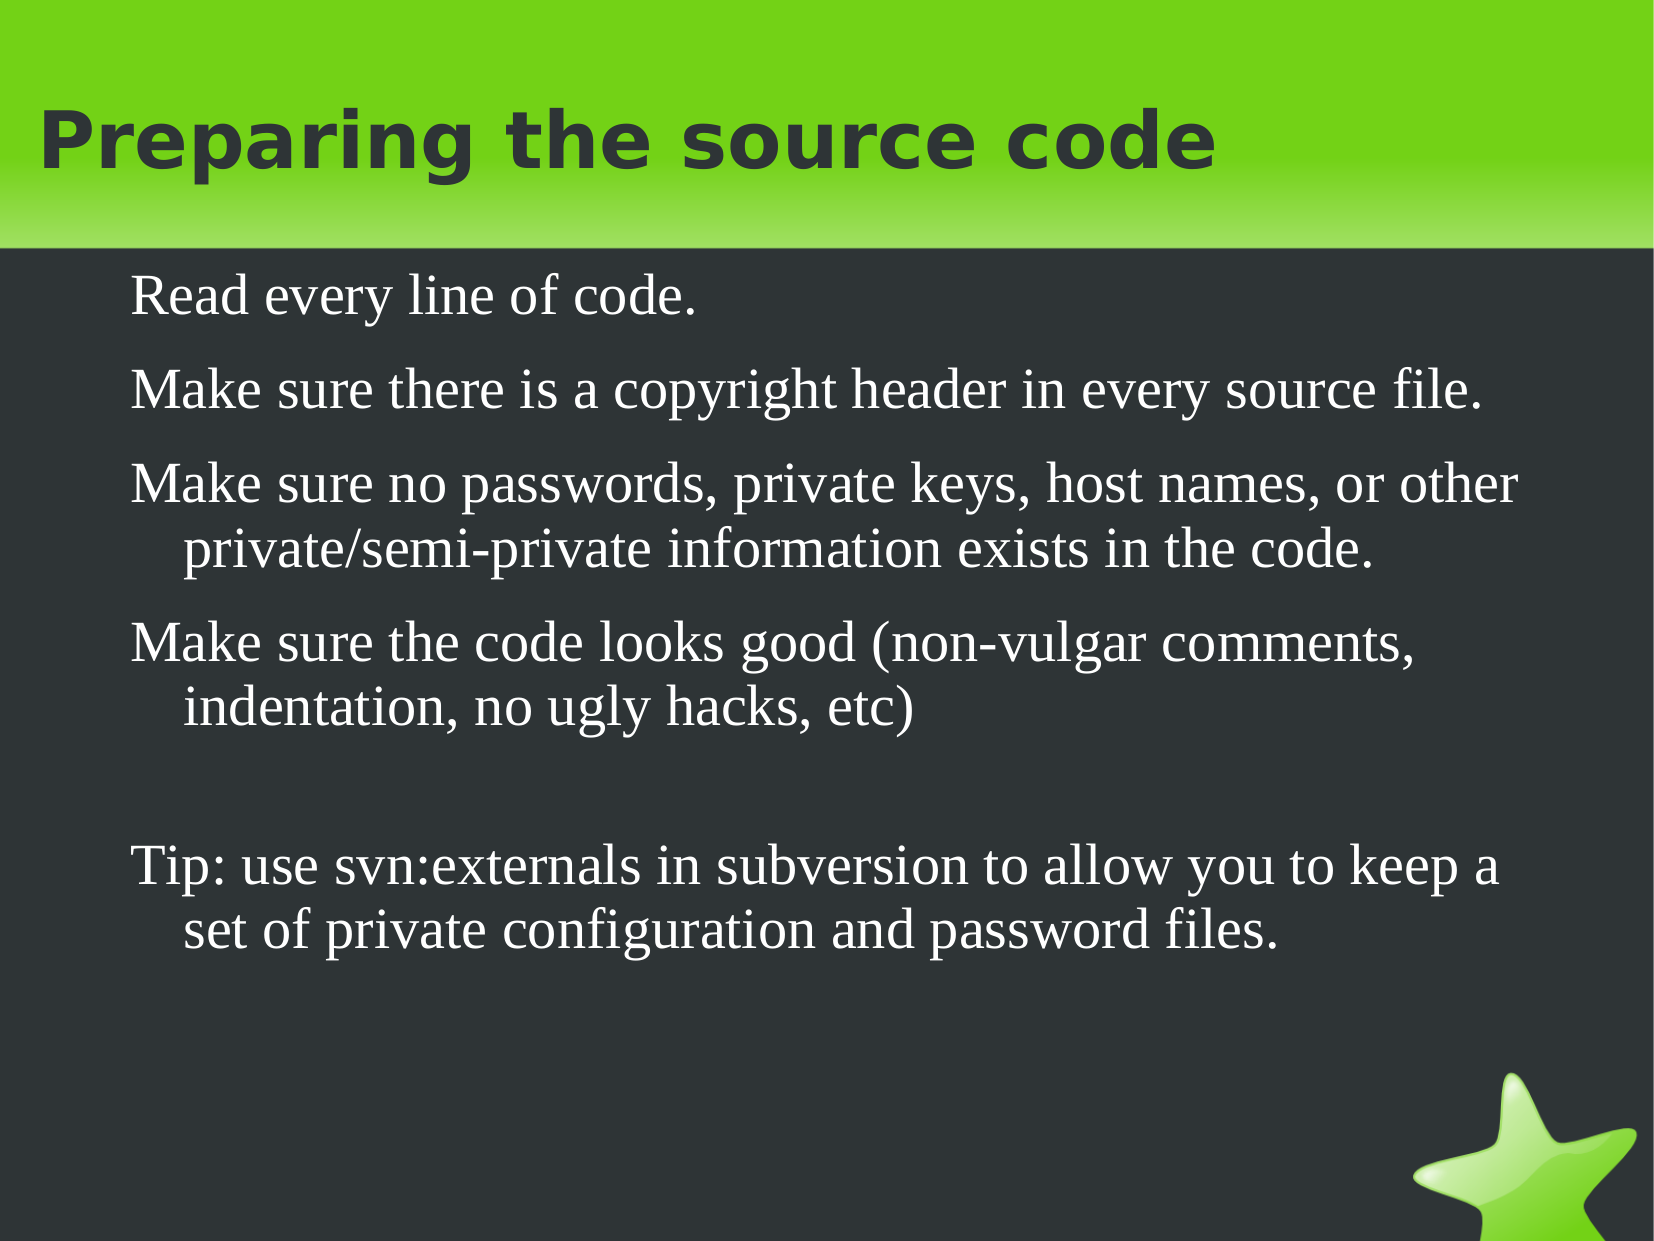

# Preparing the source code
Read every line of code.
Make sure there is a copyright header in every source file.
Make sure no passwords, private keys, host names, or other private/semi-private information exists in the code.
Make sure the code looks good (non-vulgar comments, indentation, no ugly hacks, etc)
Tip: use svn:externals in subversion to allow you to keep a set of private configuration and password files.